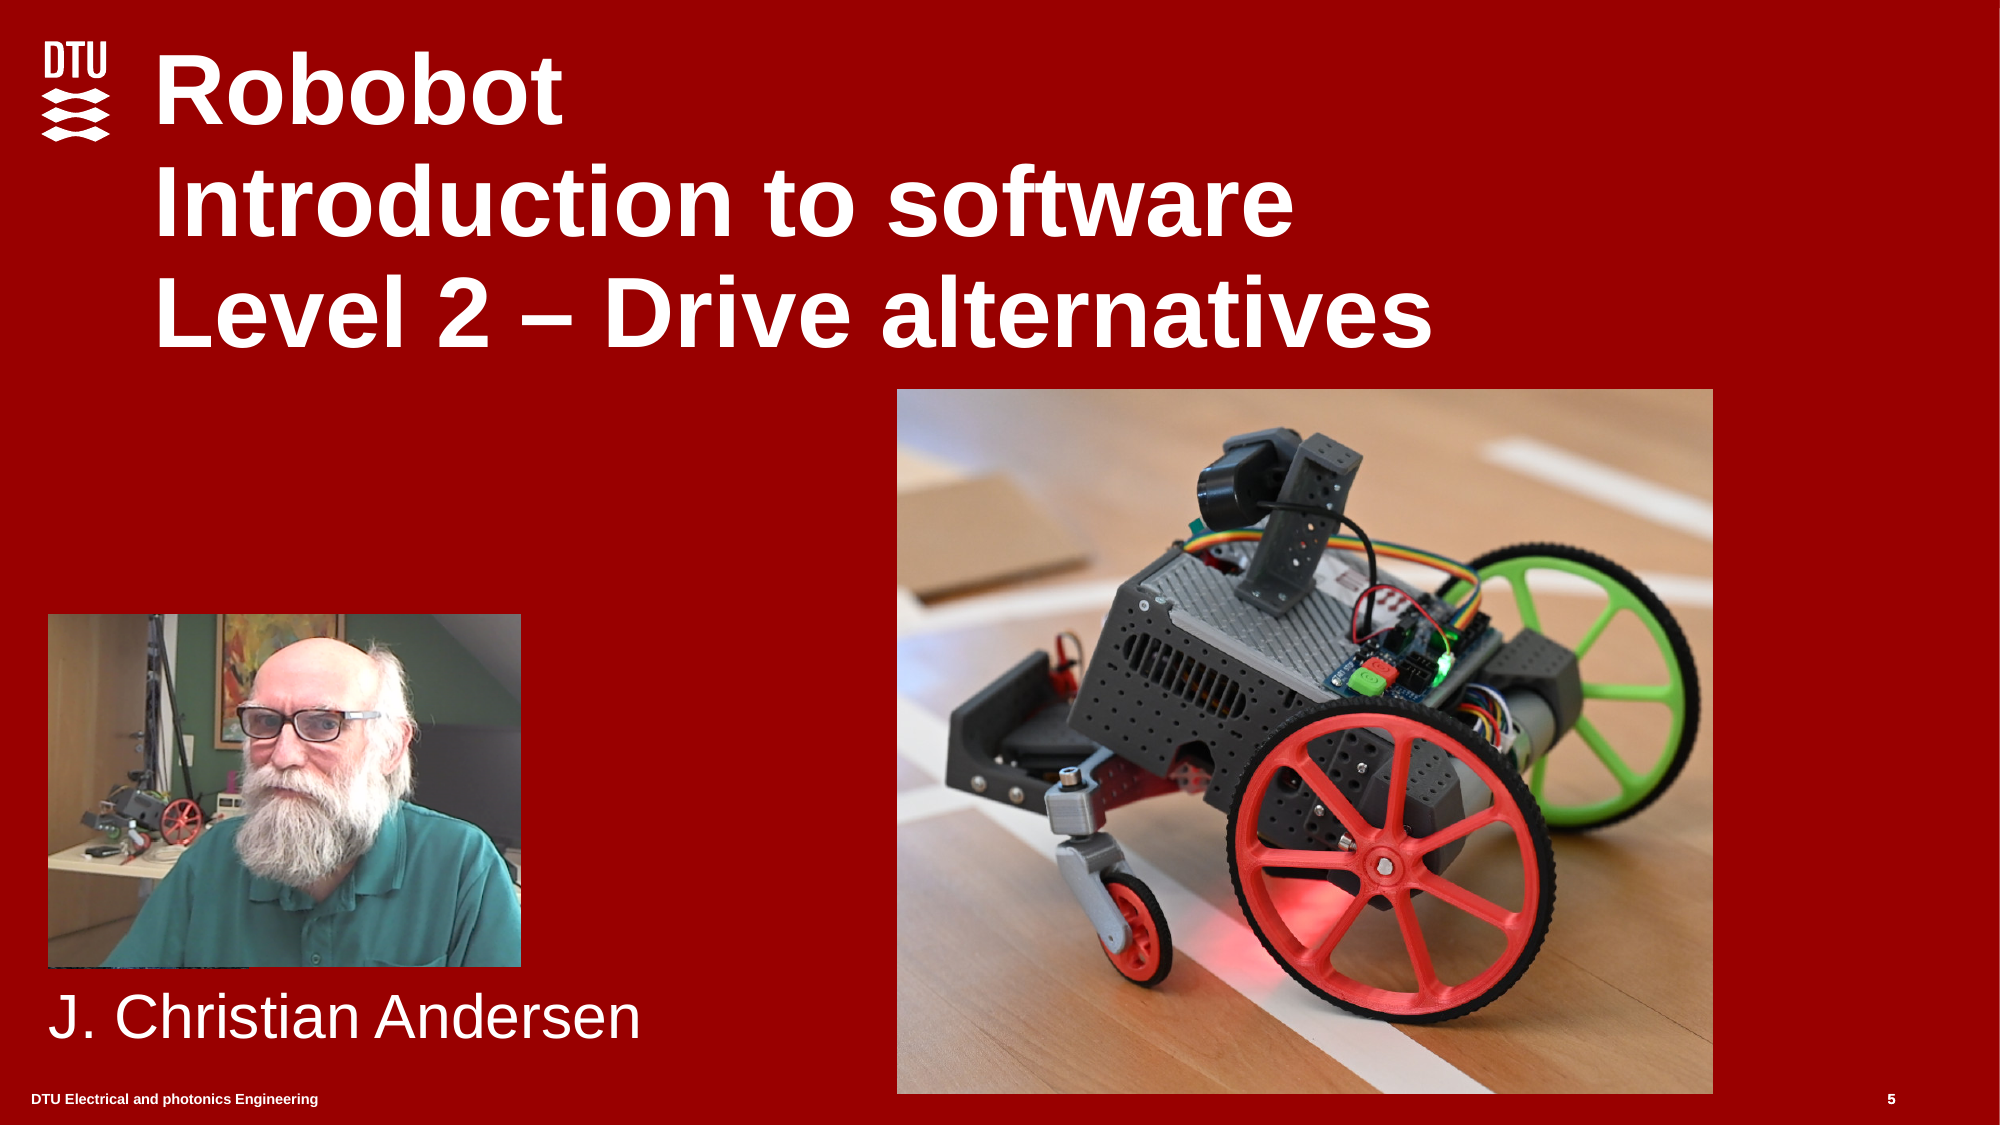

# Robobot Introduction to software Level 2 – Drive alternatives
J. Christian Andersen
5